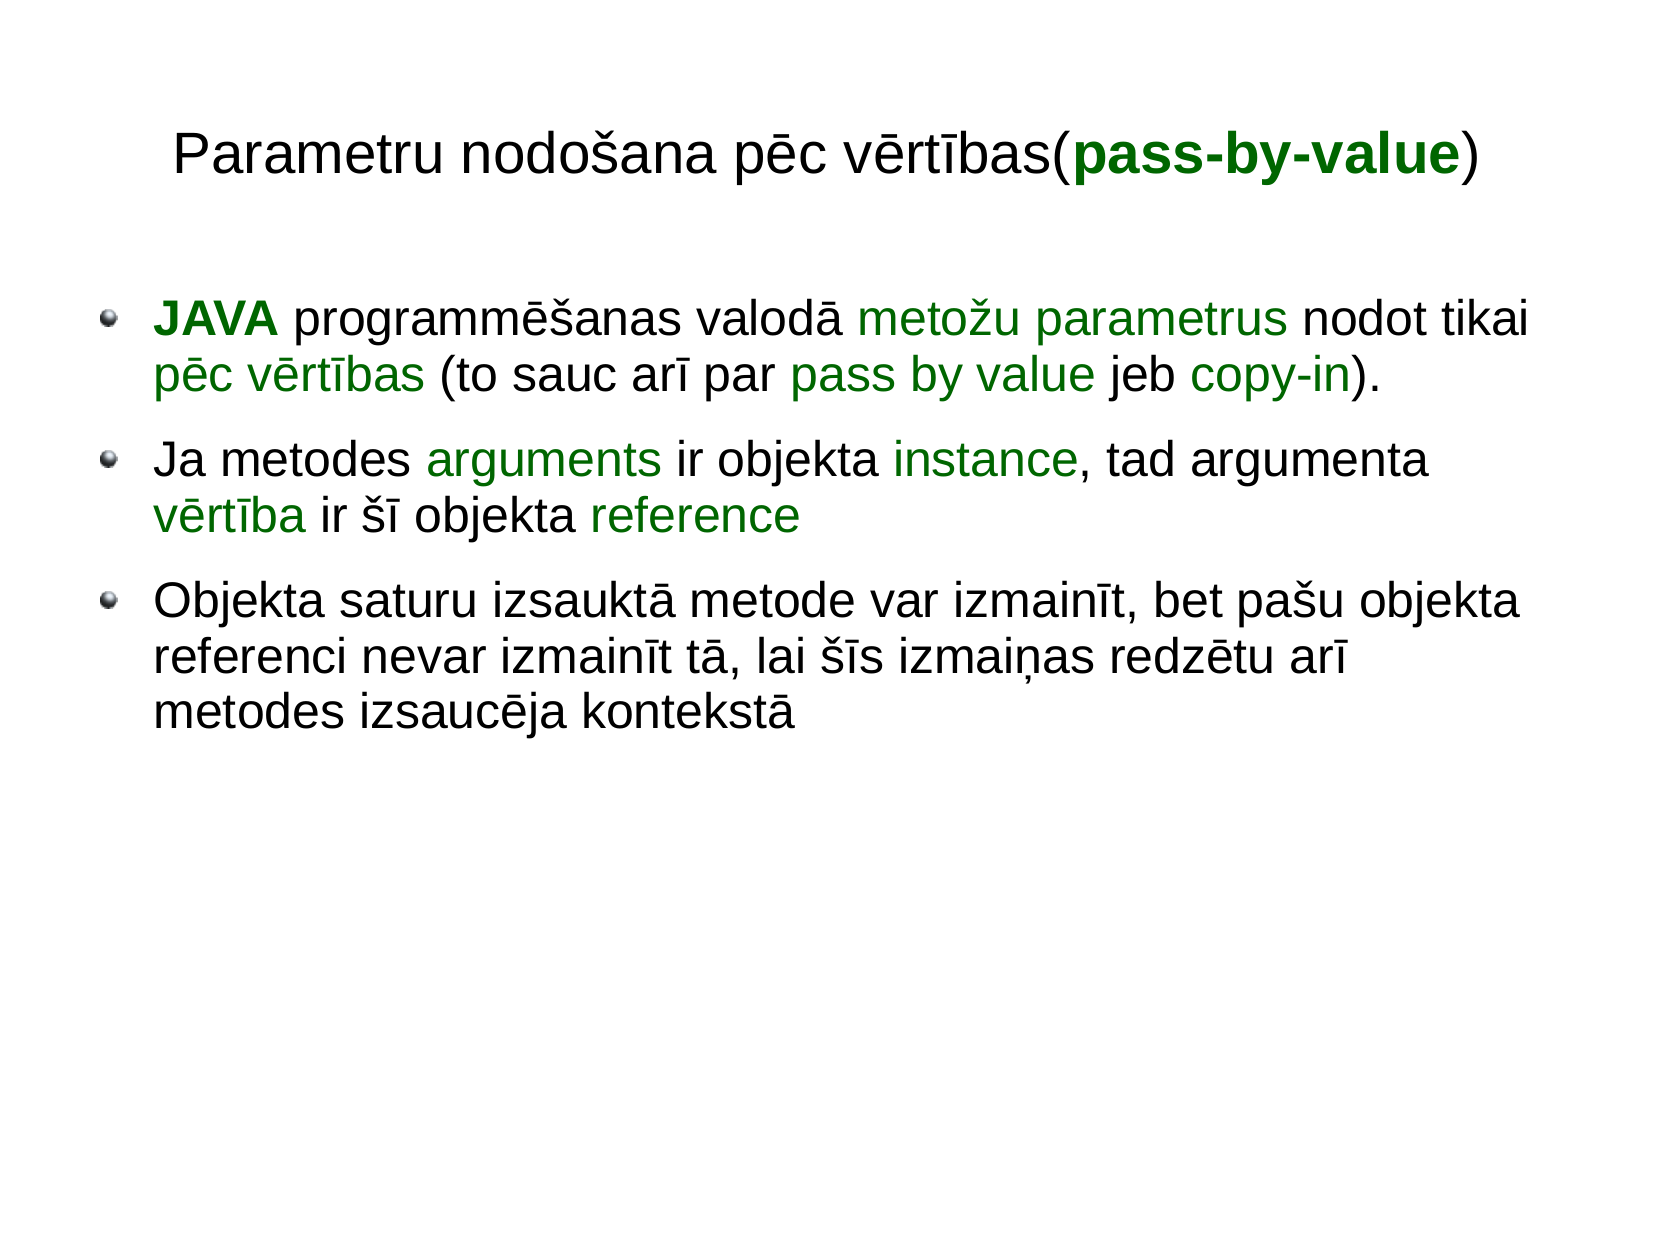

# Parametru nodošana pēc vērtības(pass-by-value)
JAVA programmēšanas valodā metožu parametrus nodot tikai pēc vērtības (to sauc arī par pass by value jeb copy-in).
Ja metodes arguments ir objekta instance, tad argumenta vērtība ir šī objekta reference
Objekta saturu izsauktā metode var izmainīt, bet pašu objekta referenci nevar izmainīt tā, lai šīs izmaiņas redzētu arī metodes izsaucēja kontekstā